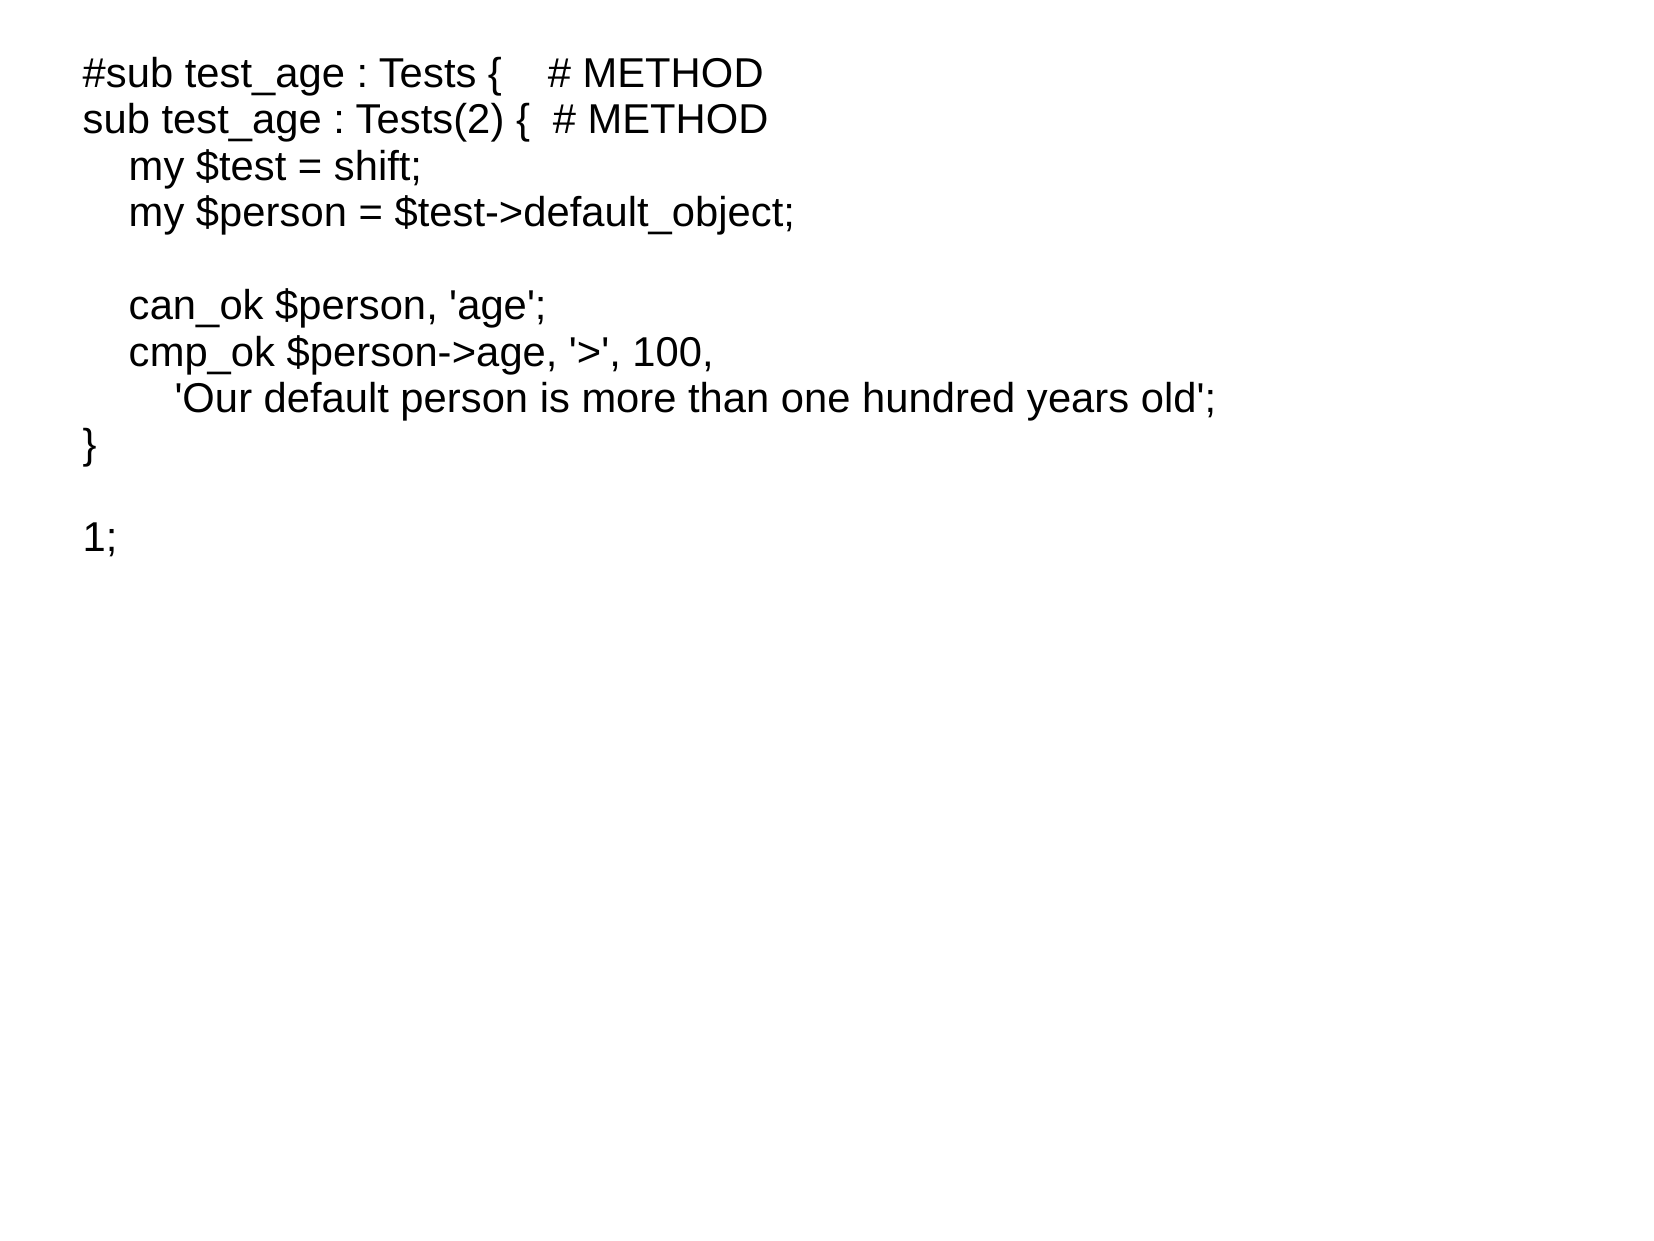

# #sub test_age : Tests { # METHOD
sub test_age : Tests(2) { # METHOD
 my $test = shift;
 my $person = $test->default_object;
 can_ok $person, 'age';
 cmp_ok $person->age, '>', 100,
 'Our default person is more than one hundred years old';
}
1;